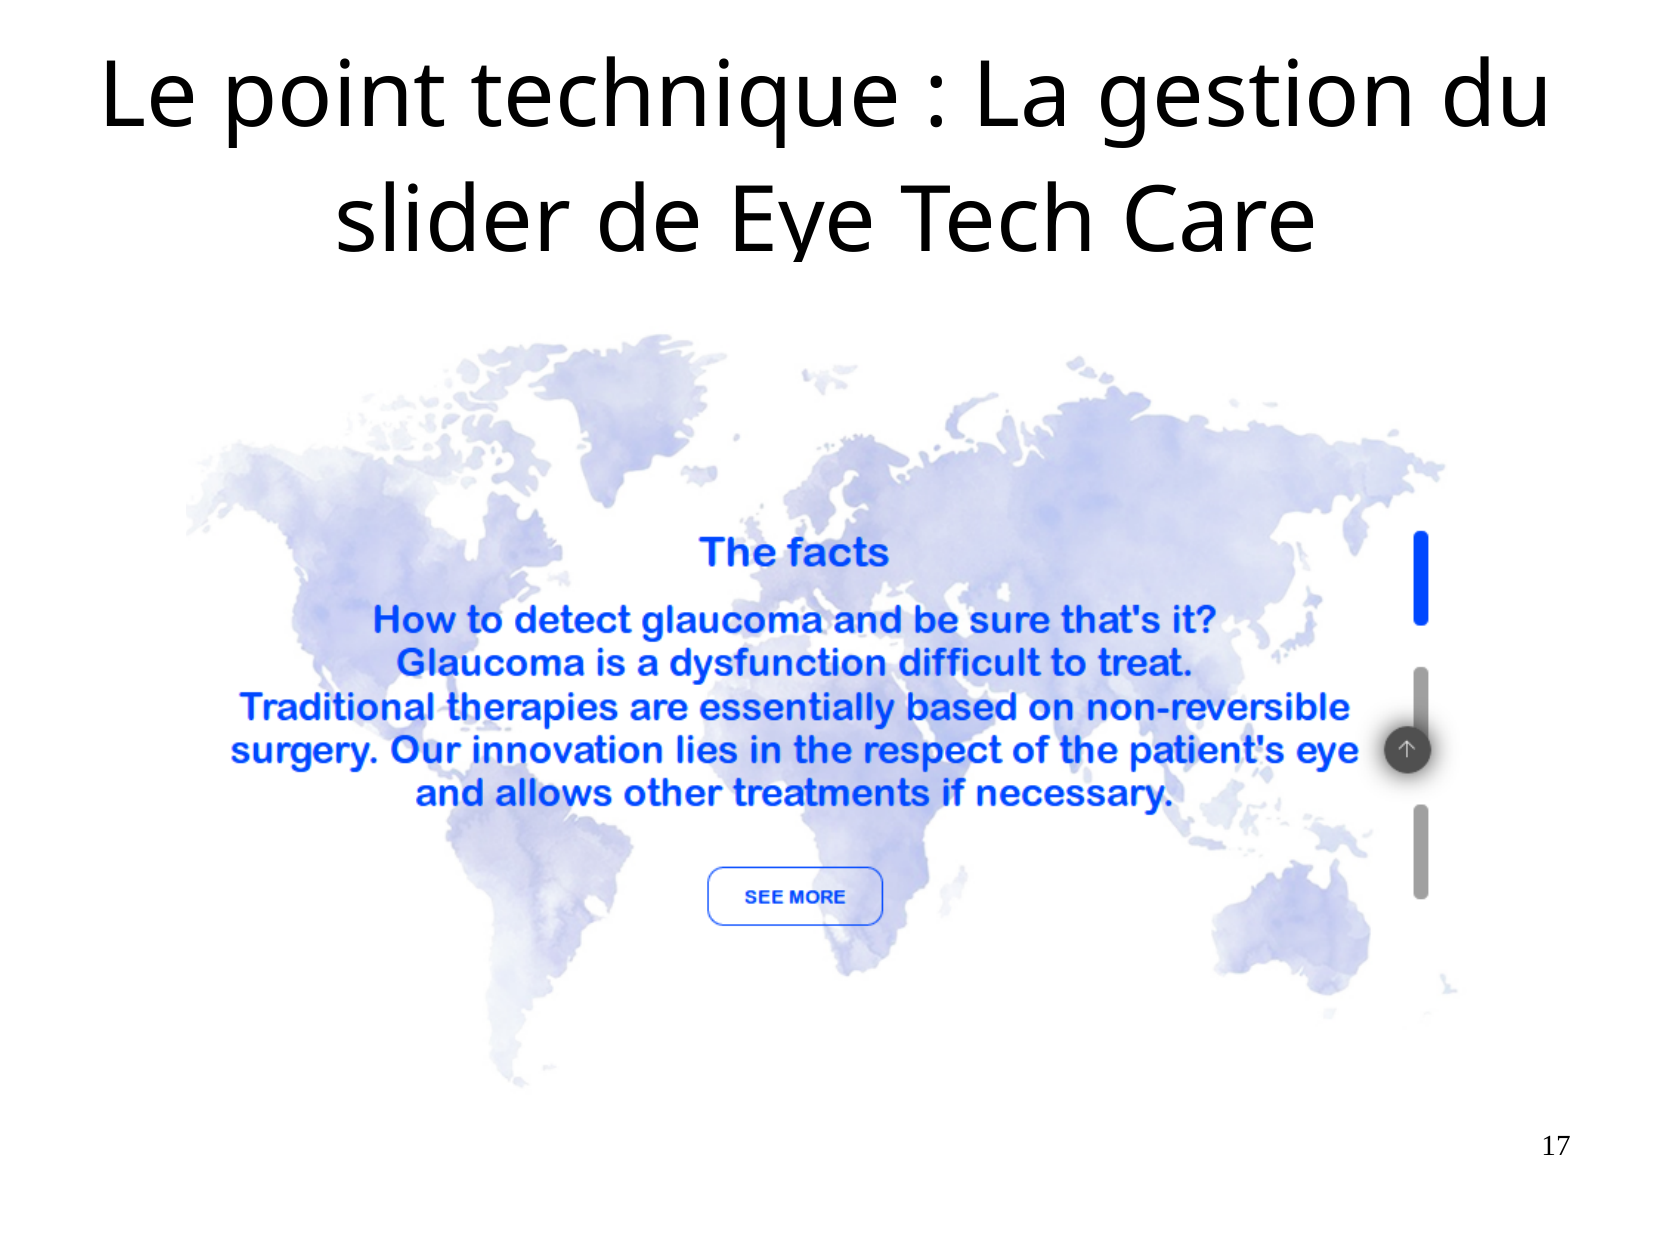

# Le point technique : La gestion du slider de Eye Tech Care
17